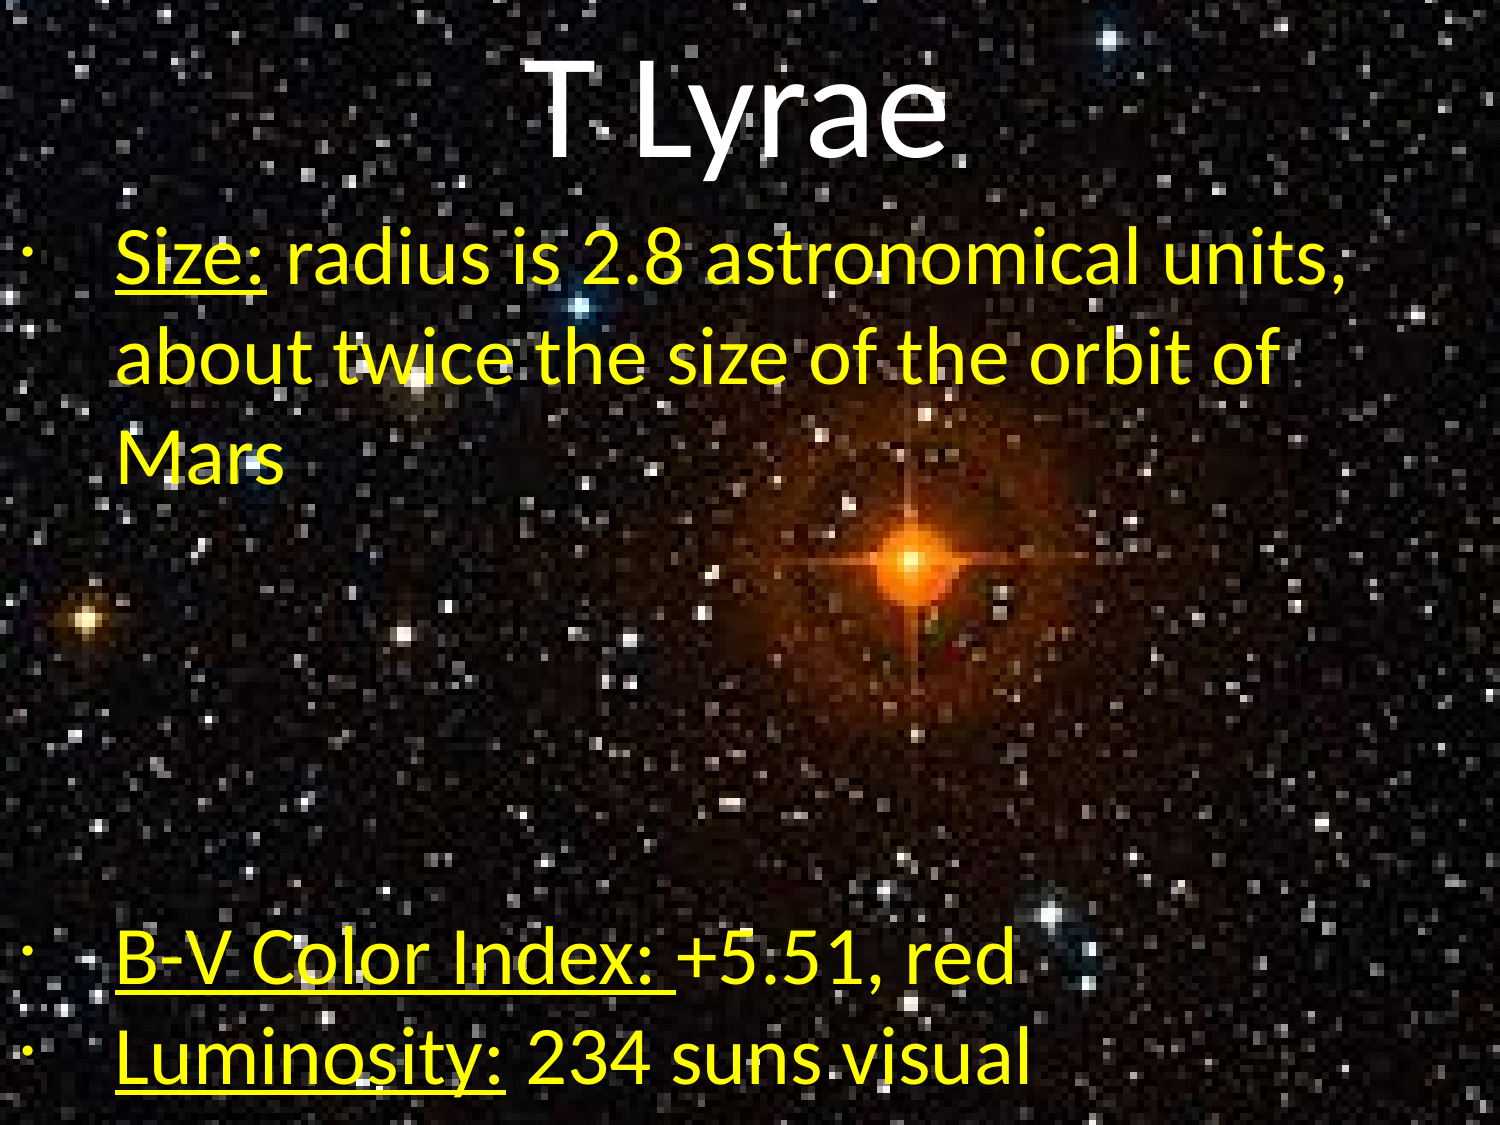

T Lyrae
Size: radius is 2.8 astronomical units, about twice the size of the orbit of Mars
B-V Color Index: +5.51, red
Luminosity: 234 suns visual